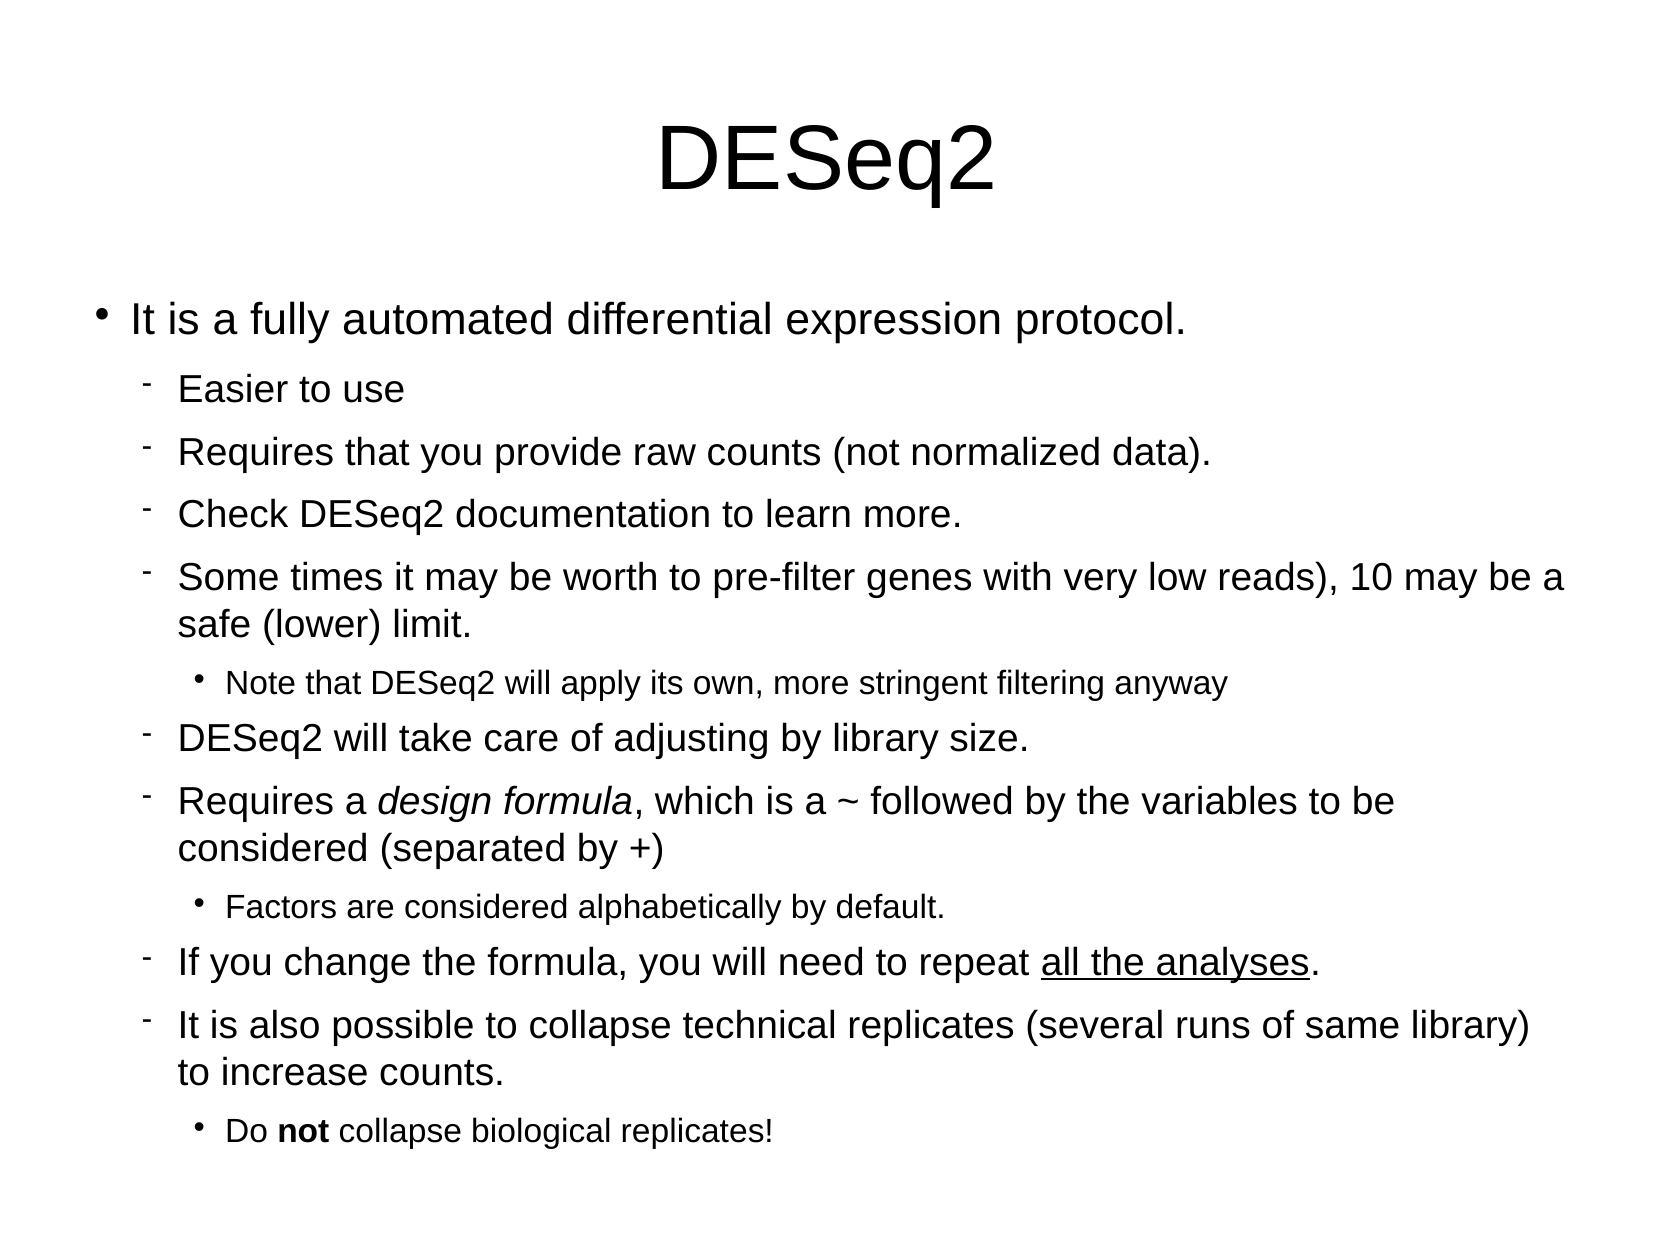

DESeq2
It is a fully automated differential expression protocol.
Easier to use
Requires that you provide raw counts (not normalized data).
Check DESeq2 documentation to learn more.
Some times it may be worth to pre-filter genes with very low reads), 10 may be a safe (lower) limit.
Note that DESeq2 will apply its own, more stringent filtering anyway
DESeq2 will take care of adjusting by library size.
Requires a design formula, which is a ~ followed by the variables to be considered (separated by +)
Factors are considered alphabetically by default.
If you change the formula, you will need to repeat all the analyses.
It is also possible to collapse technical replicates (several runs of same library) to increase counts.
Do not collapse biological replicates!